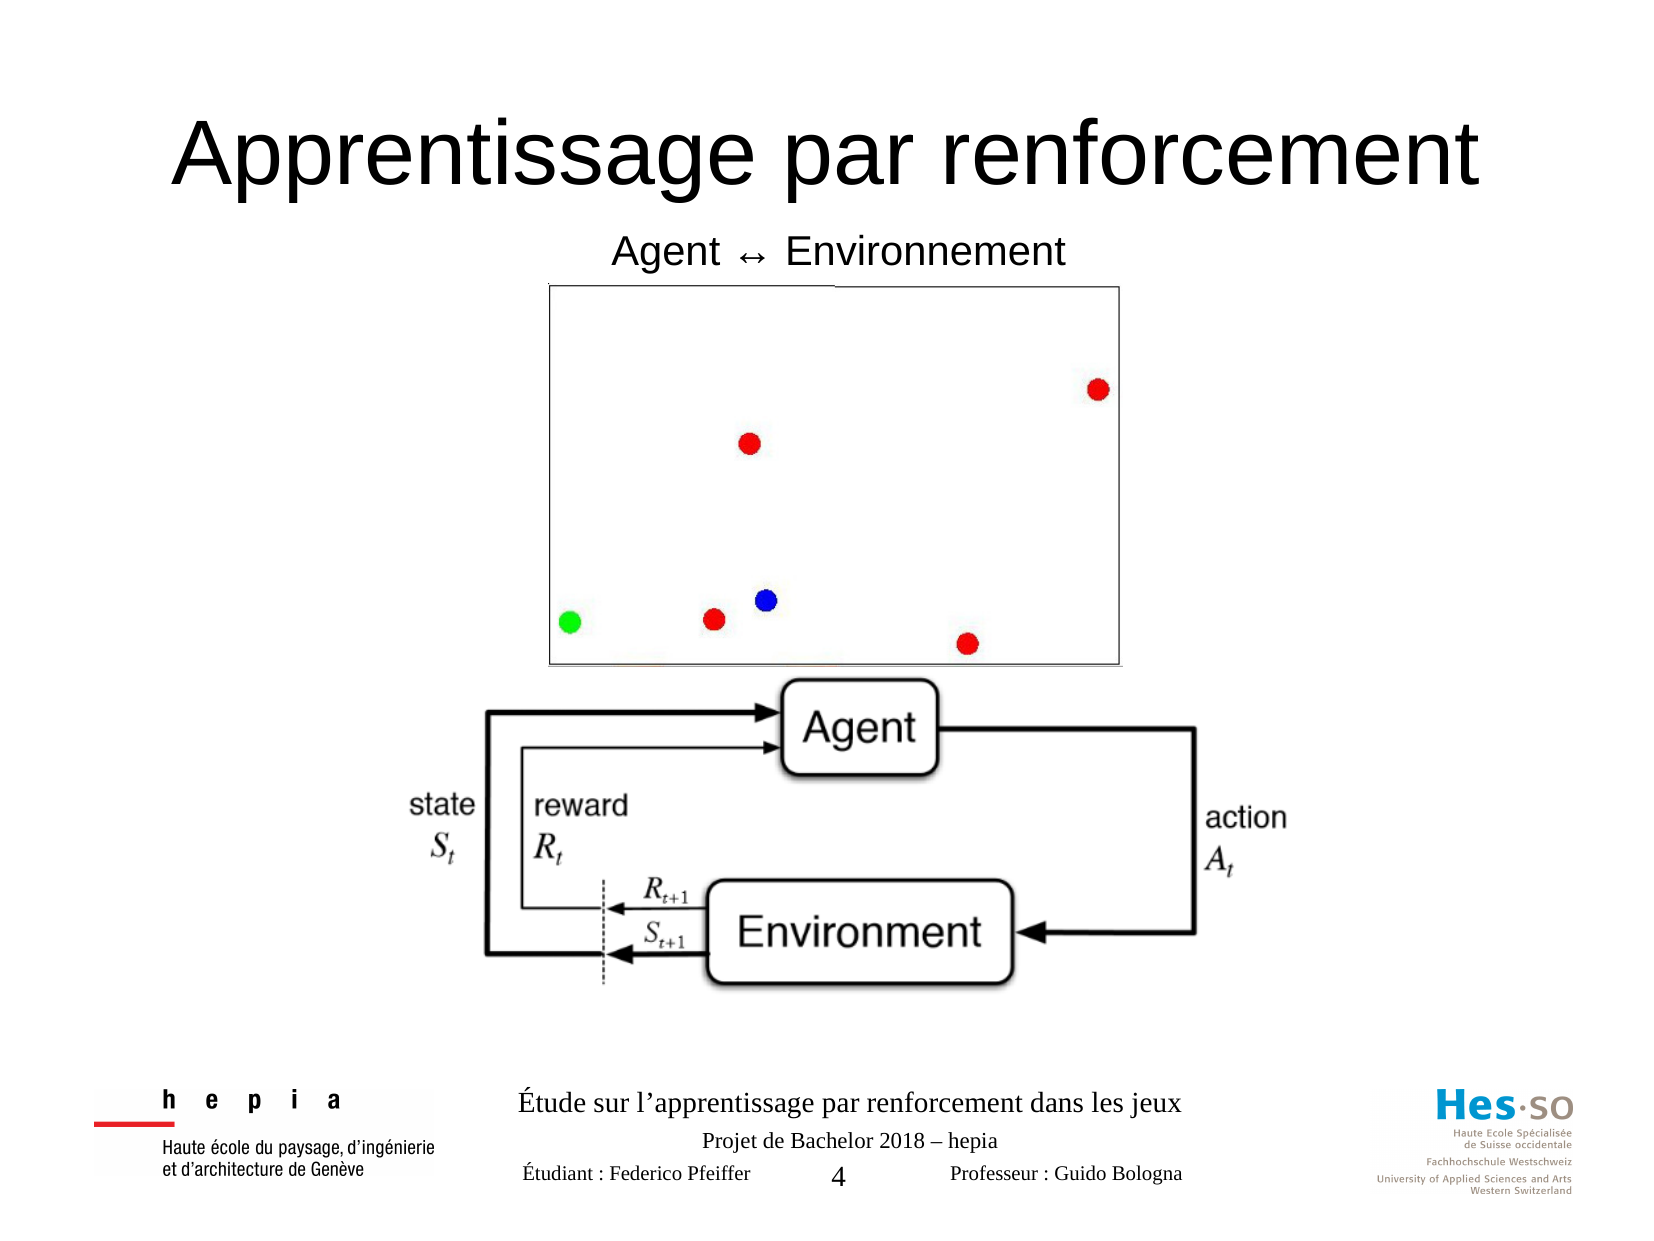

# Apprentissage par renforcement
Agent ↔ Environnement
4